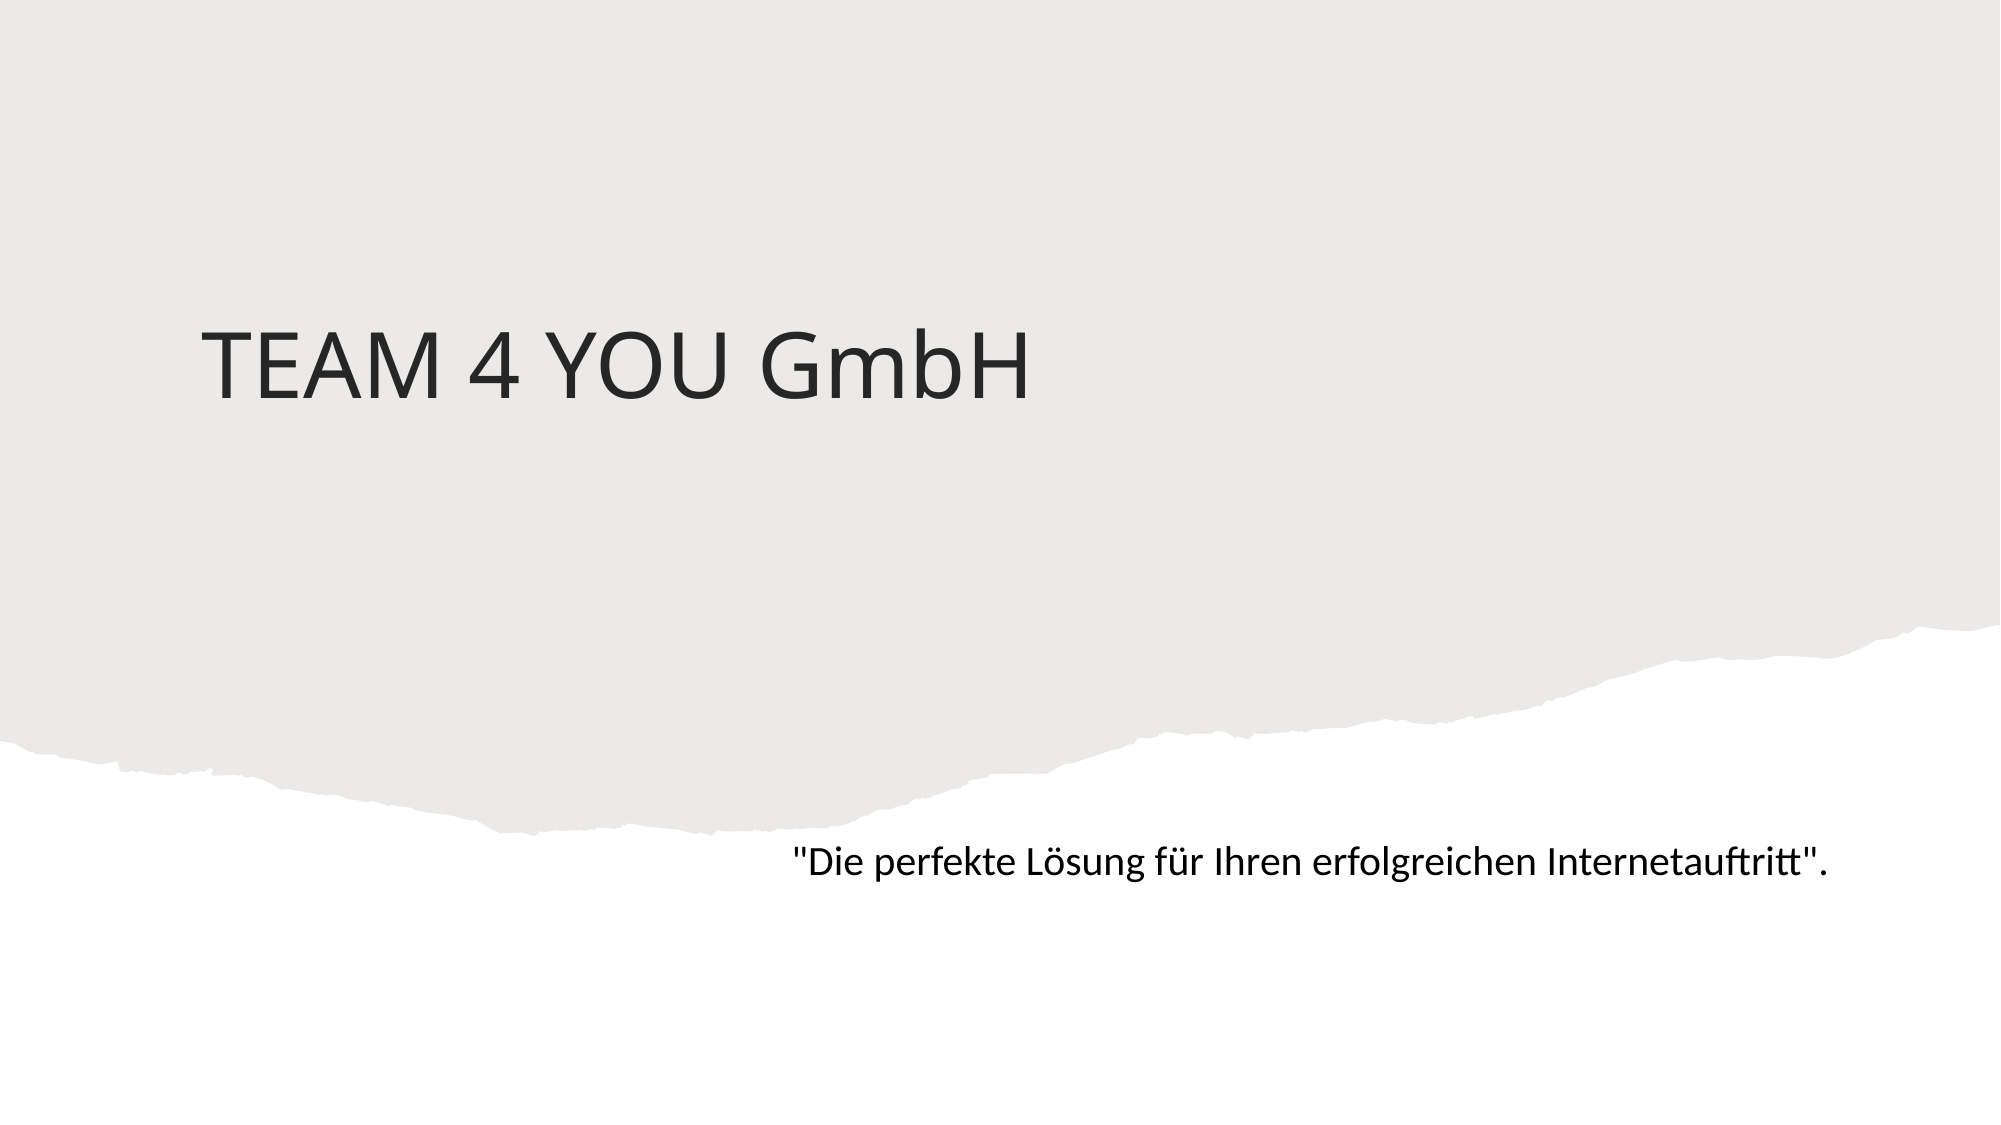

# TEAM 4 YOU GmbH
"Die perfekte Lösung für Ihren erfolgreichen Internetauftritt".